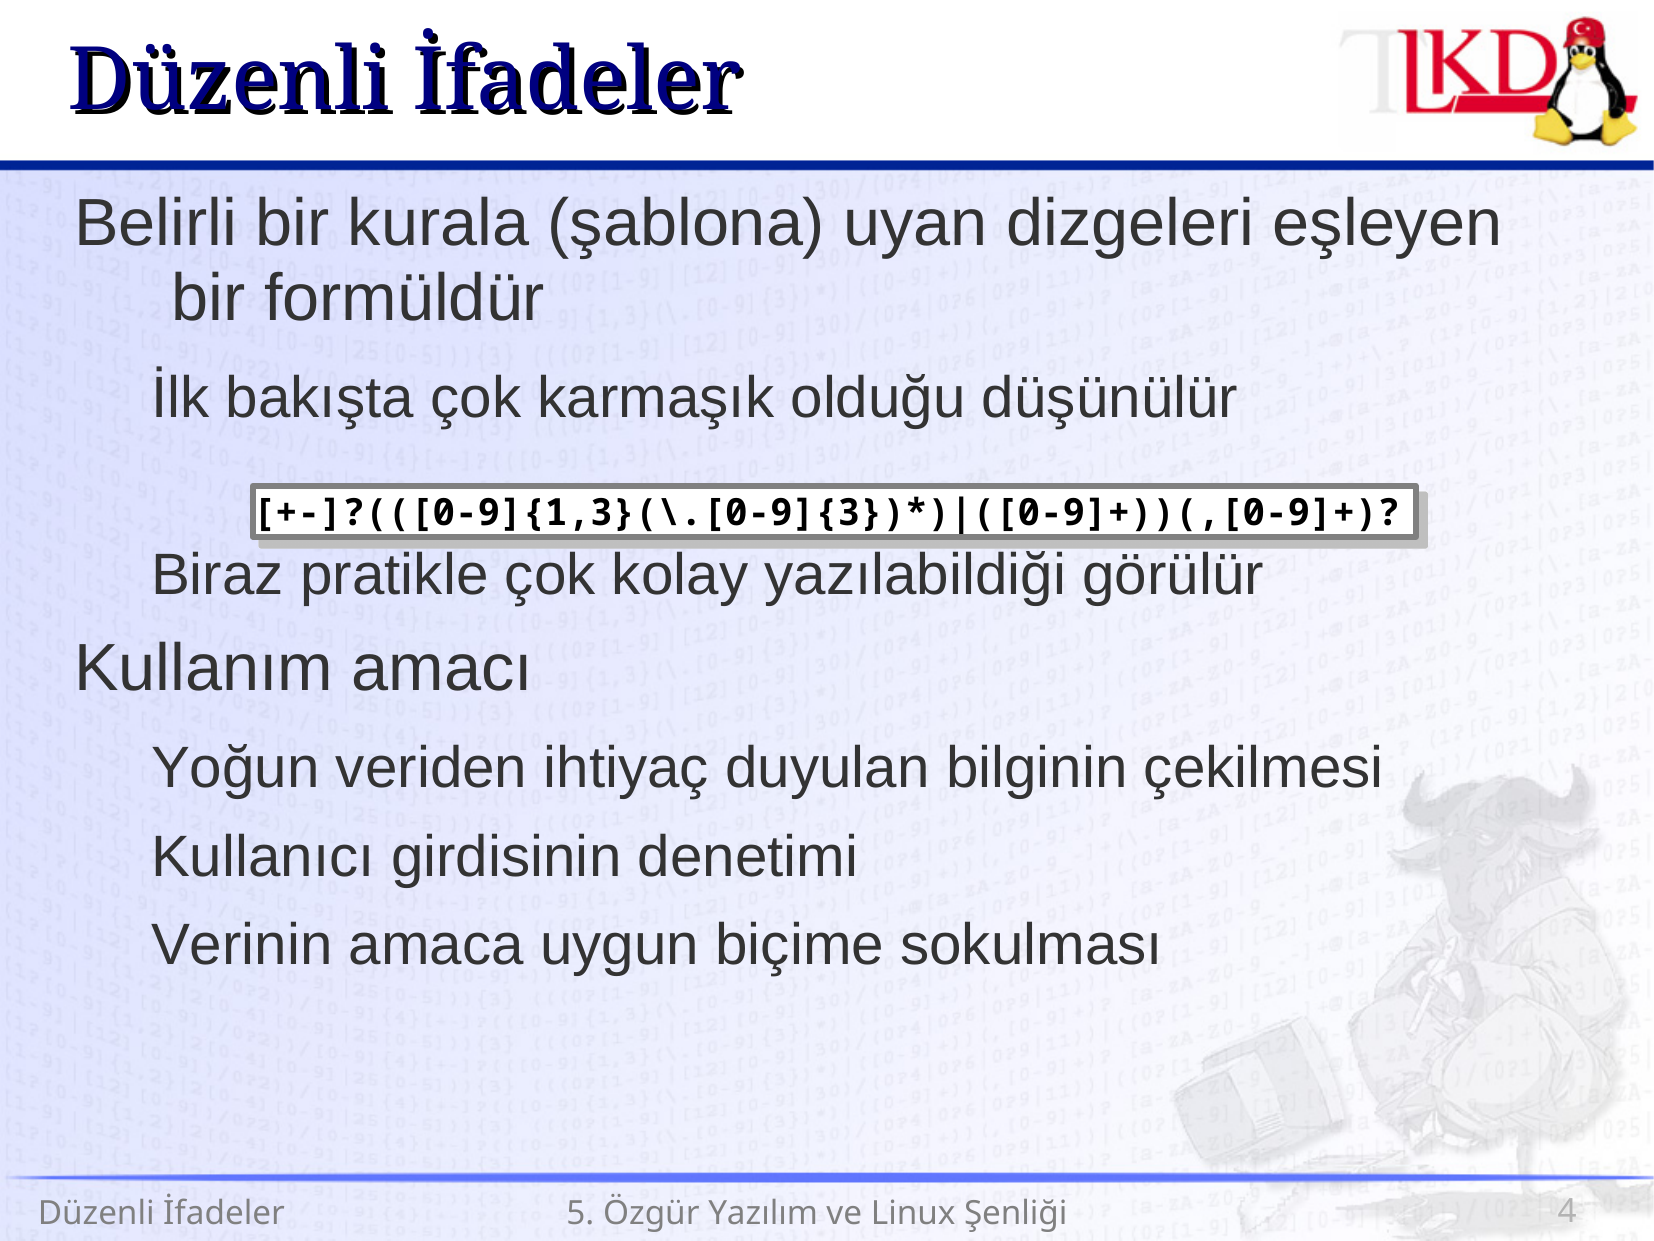

# Düzenli İfadeler
Belirli bir kurala (şablona) uyan dizgeleri eşleyen bir formüldür
İlk bakışta çok karmaşık olduğu düşünülür
Biraz pratikle çok kolay yazılabildiği görülür
Kullanım amacı
Yoğun veriden ihtiyaç duyulan bilginin çekilmesi
Kullanıcı girdisinin denetimi
Verinin amaca uygun biçime sokulması
[+-]?(([0-9]{1,3}(\.[0-9]{3})*)|([0-9]+))(,[0-9]+)?